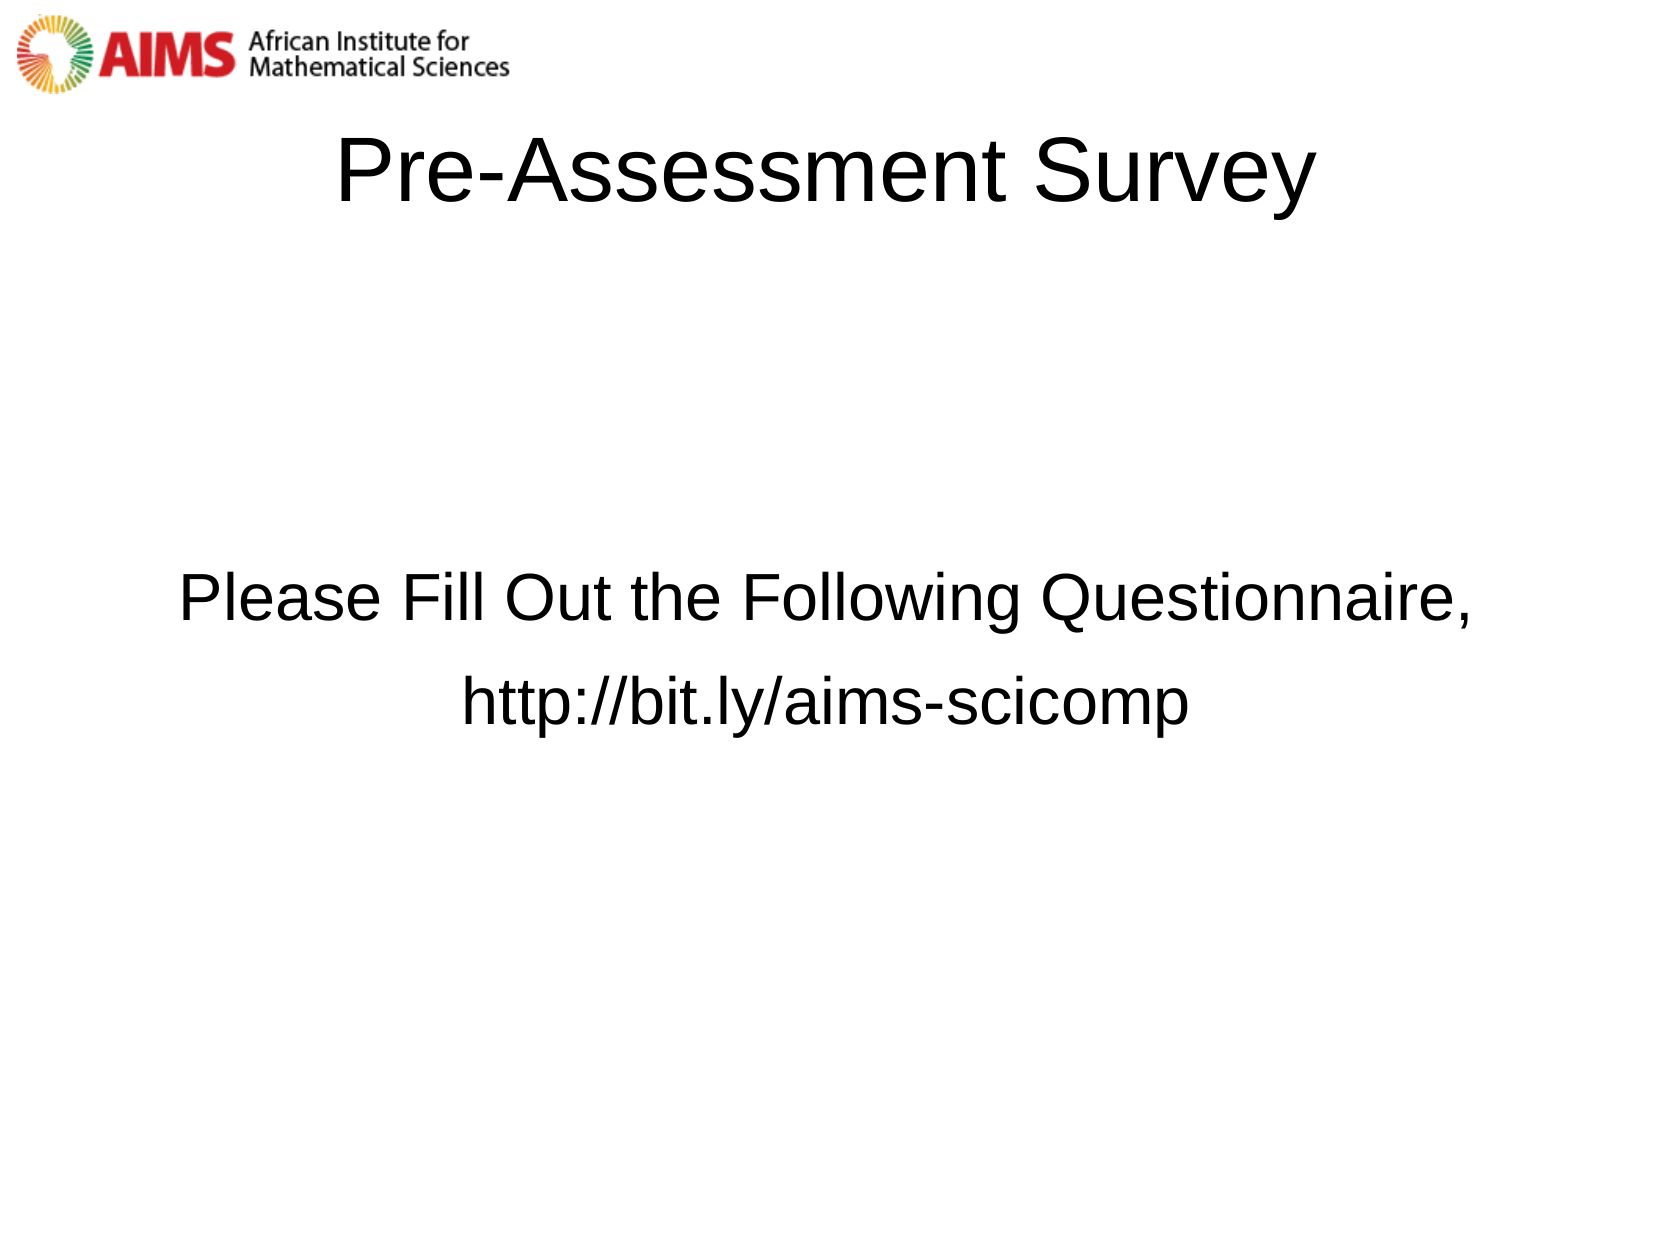

# Pre-Assessment Survey
Please Fill Out the Following Questionnaire,
http://bit.ly/aims-scicomp